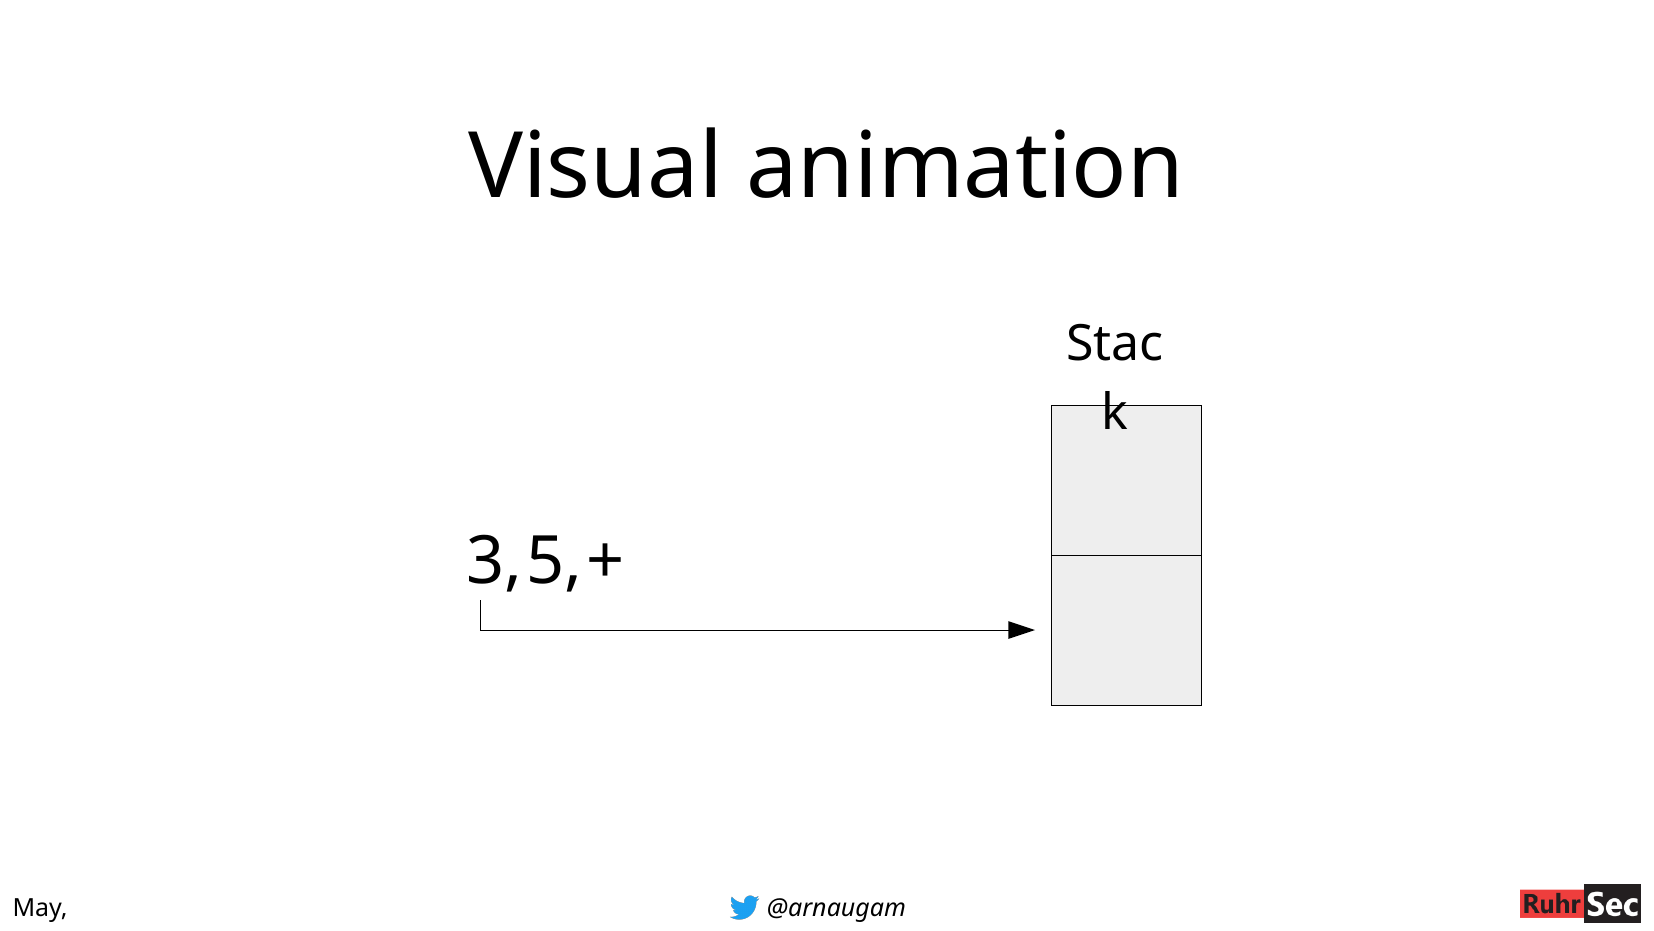

# Visual animation
Stack
3,
5,
+